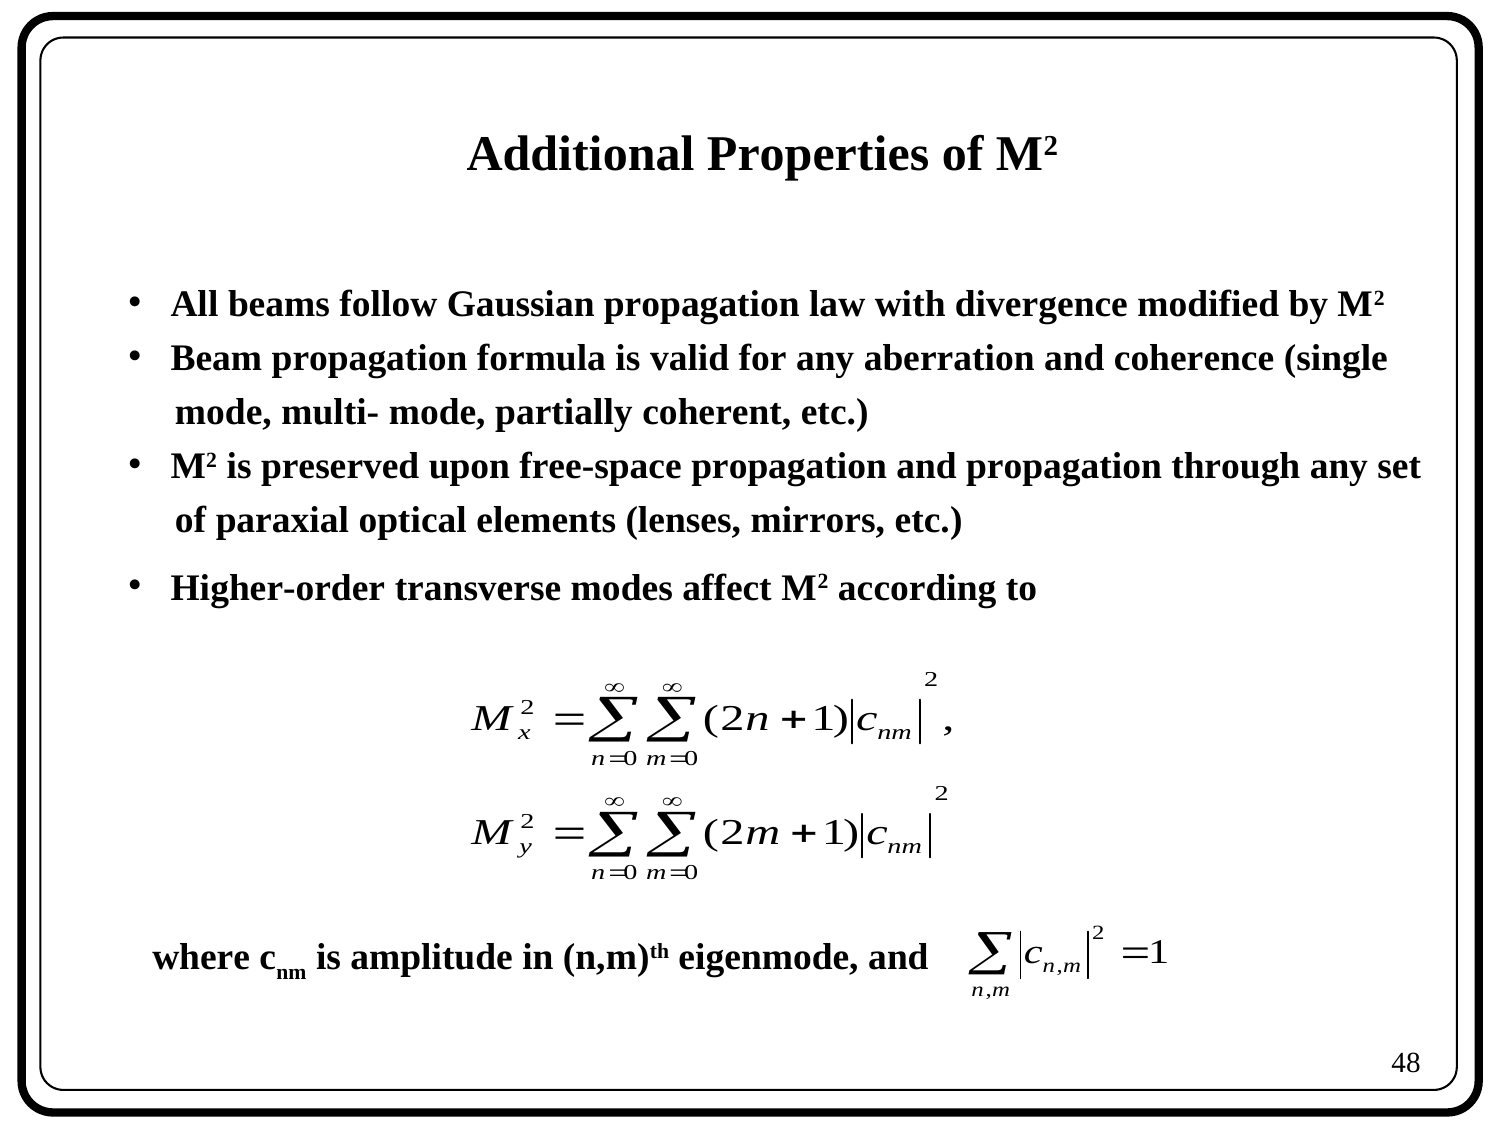

# Additional Properties of M2
 All beams follow Gaussian propagation law with divergence modified by M2
 Beam propagation formula is valid for any aberration and coherence (single
 mode, multi- mode, partially coherent, etc.)
 M2 is preserved upon free-space propagation and propagation through any set
 of paraxial optical elements (lenses, mirrors, etc.)
 Higher-order transverse modes affect M2 according to
where cnm is amplitude in (n,m)th eigenmode, and